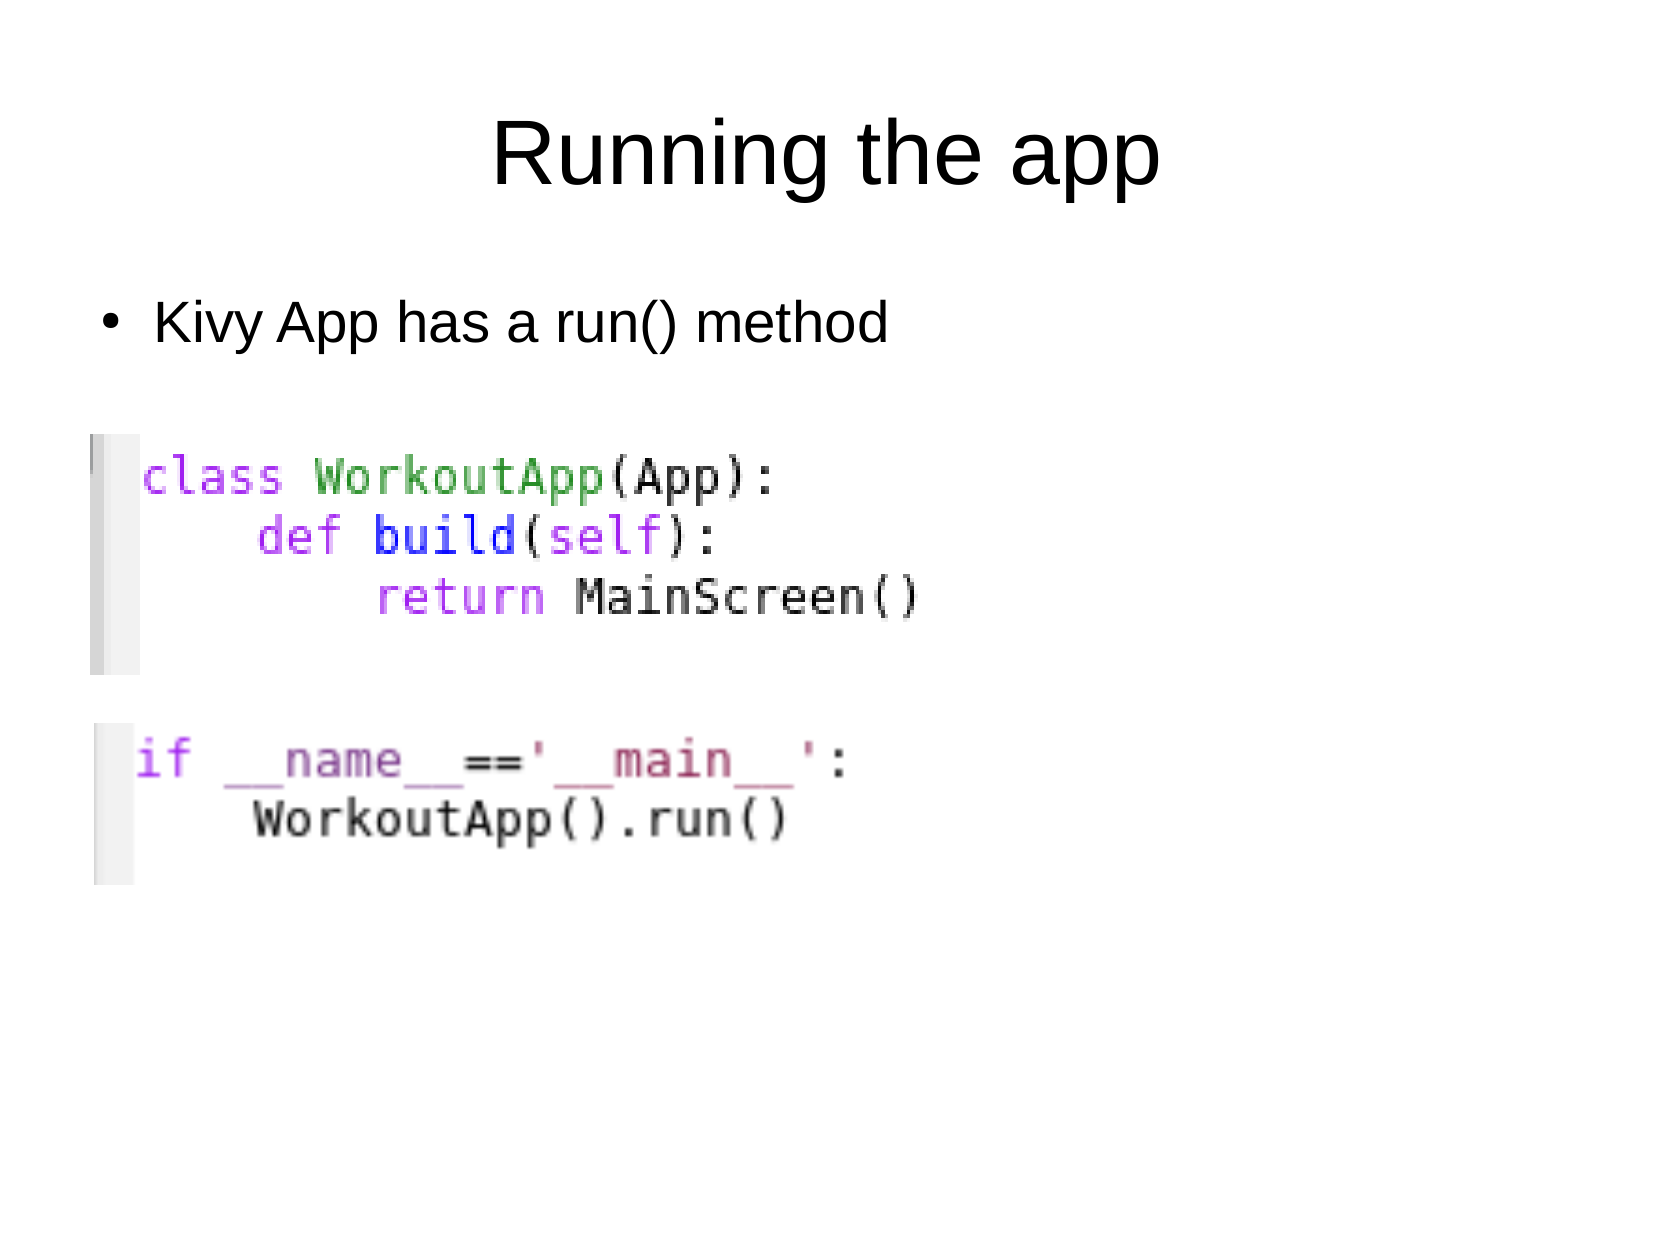

# Running the app
Kivy App has a run() method